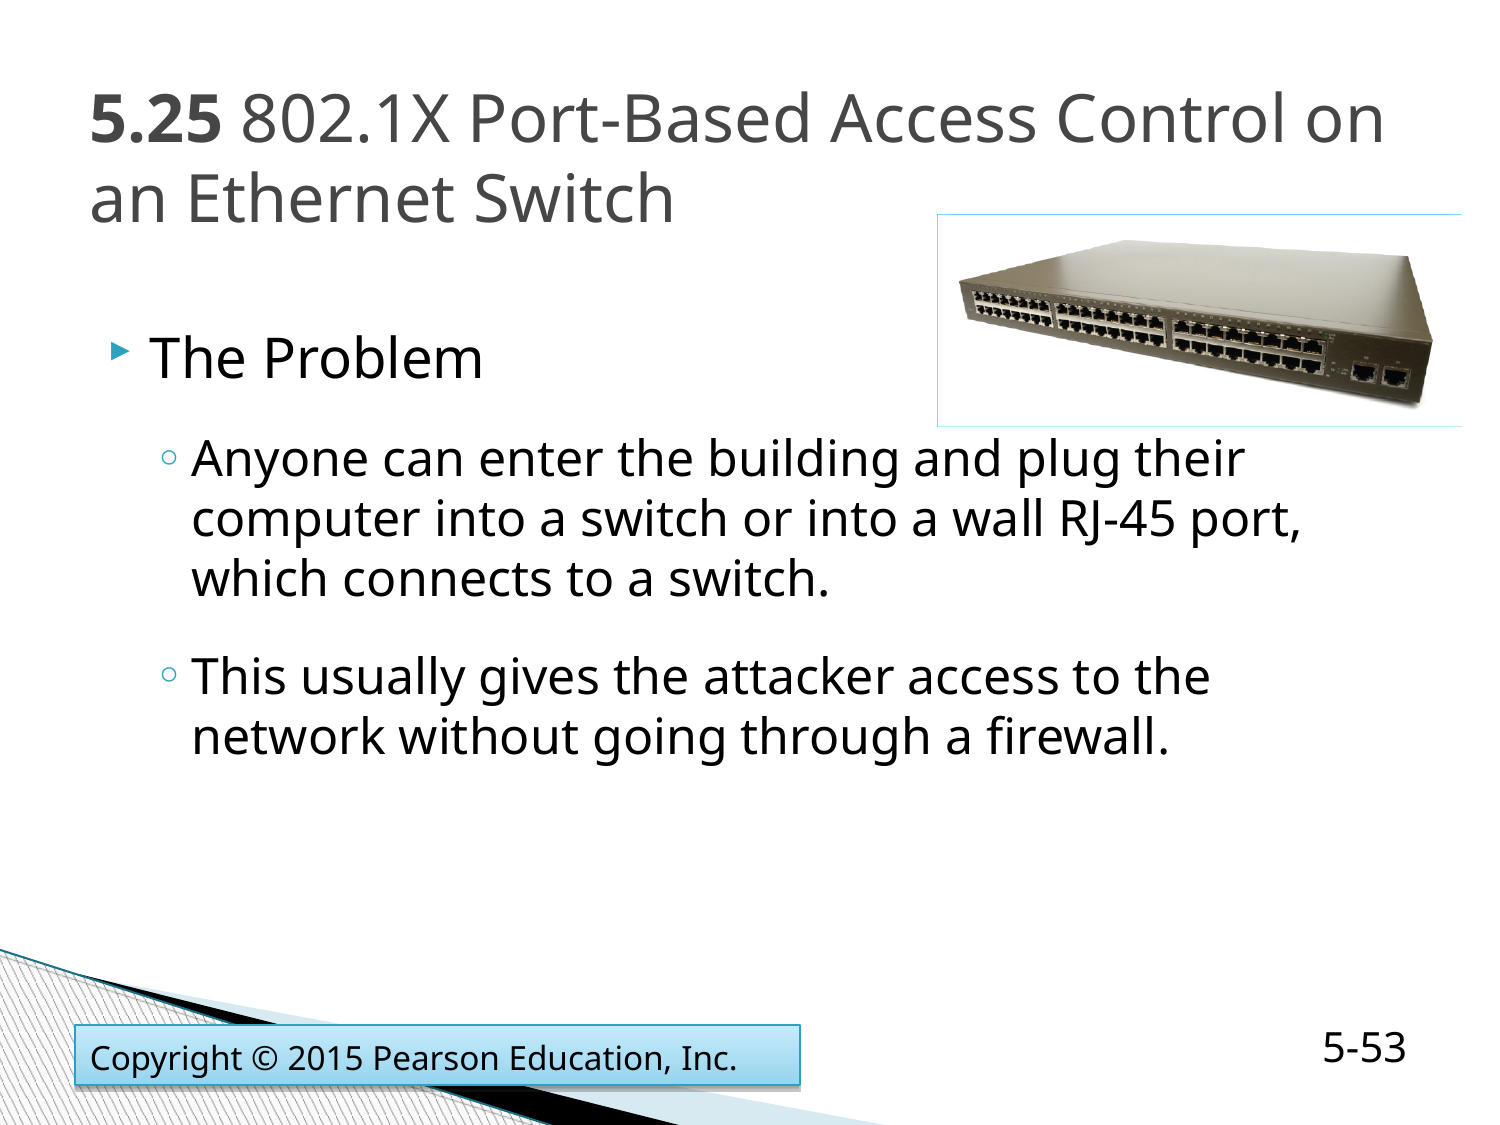

5.25 802.1X Port-Based Access Control on an Ethernet Switch
# The Problem
Anyone can enter the building and plug their computer into a switch or into a wall RJ-45 port, which connects to a switch.
This usually gives the attacker access to the network without going through a firewall.
Copyright © 2015 Pearson Education, Inc.